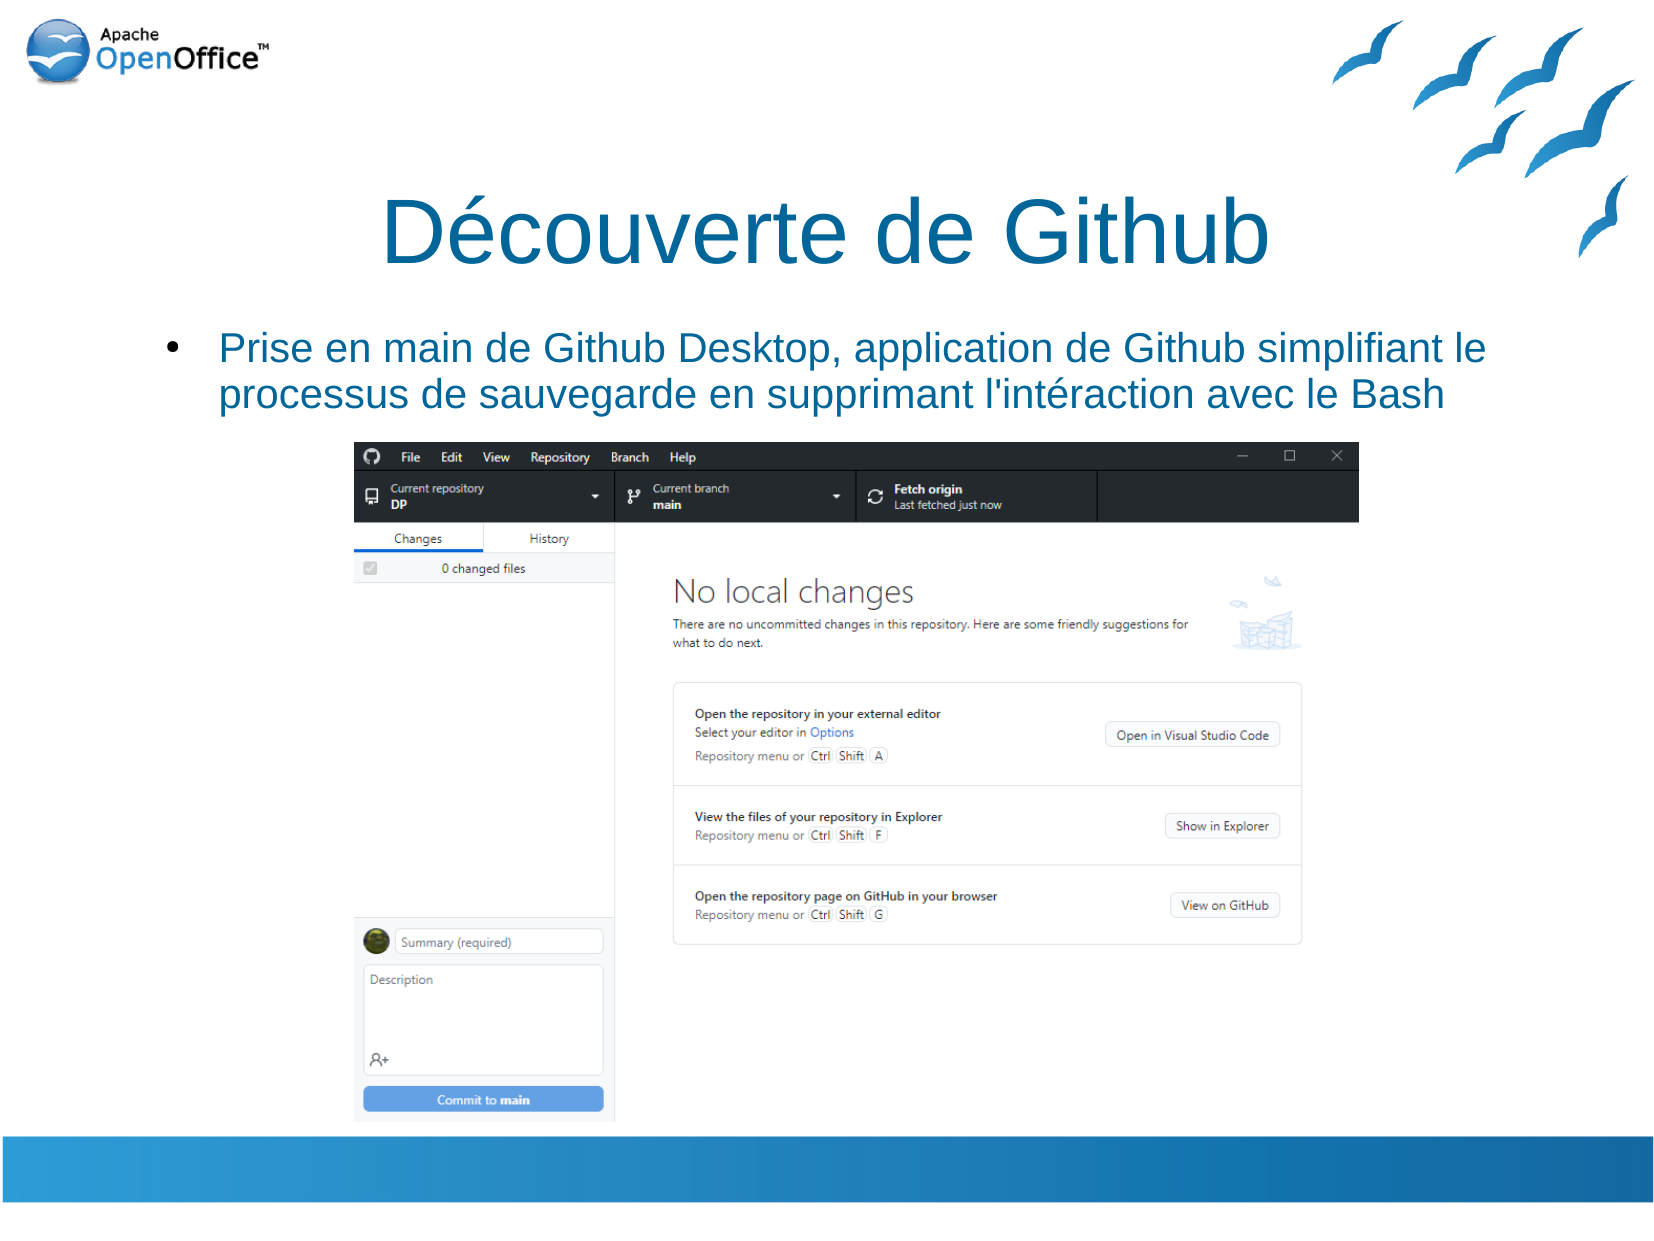

# Découverte de Github
Prise en main de Github Desktop, application de Github simplifiant le processus de sauvegarde en supprimant l'intéraction avec le Bash